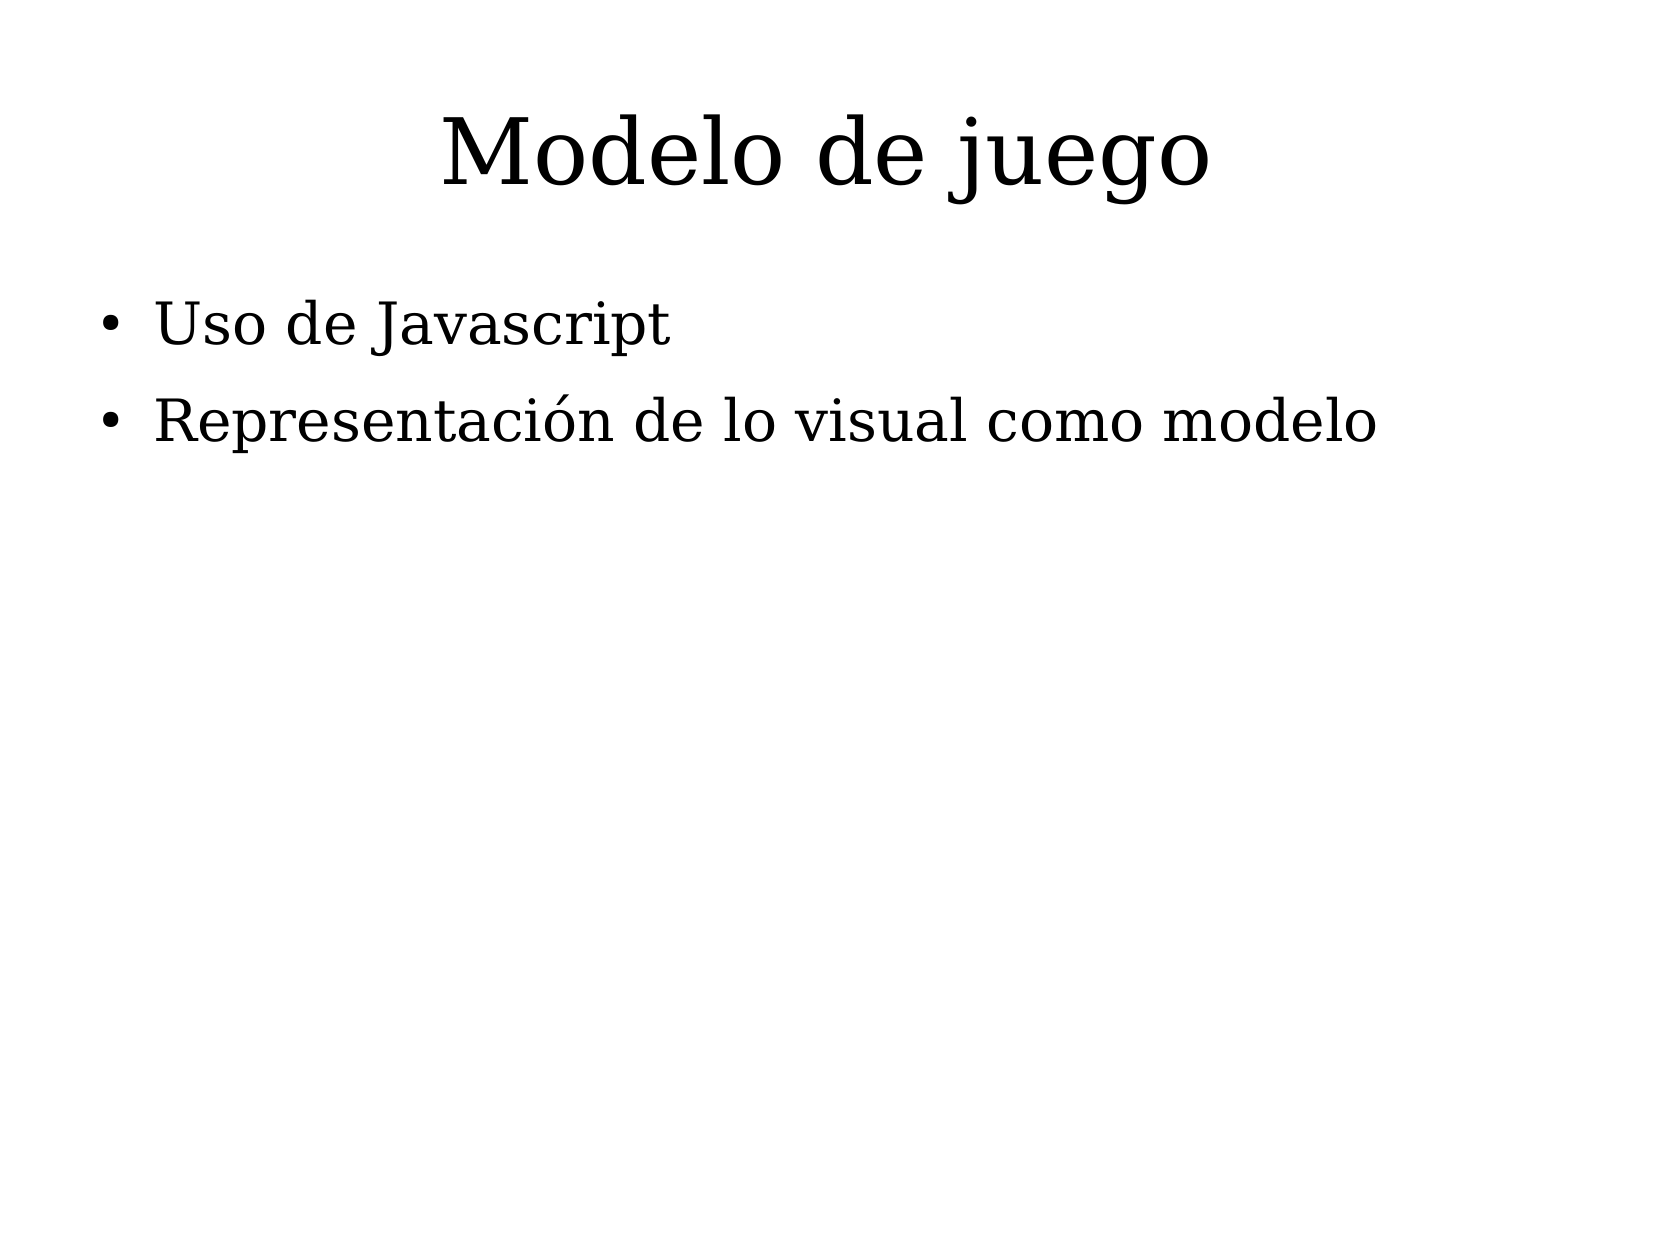

# Modelo de juego
Uso de Javascript
Representación de lo visual como modelo